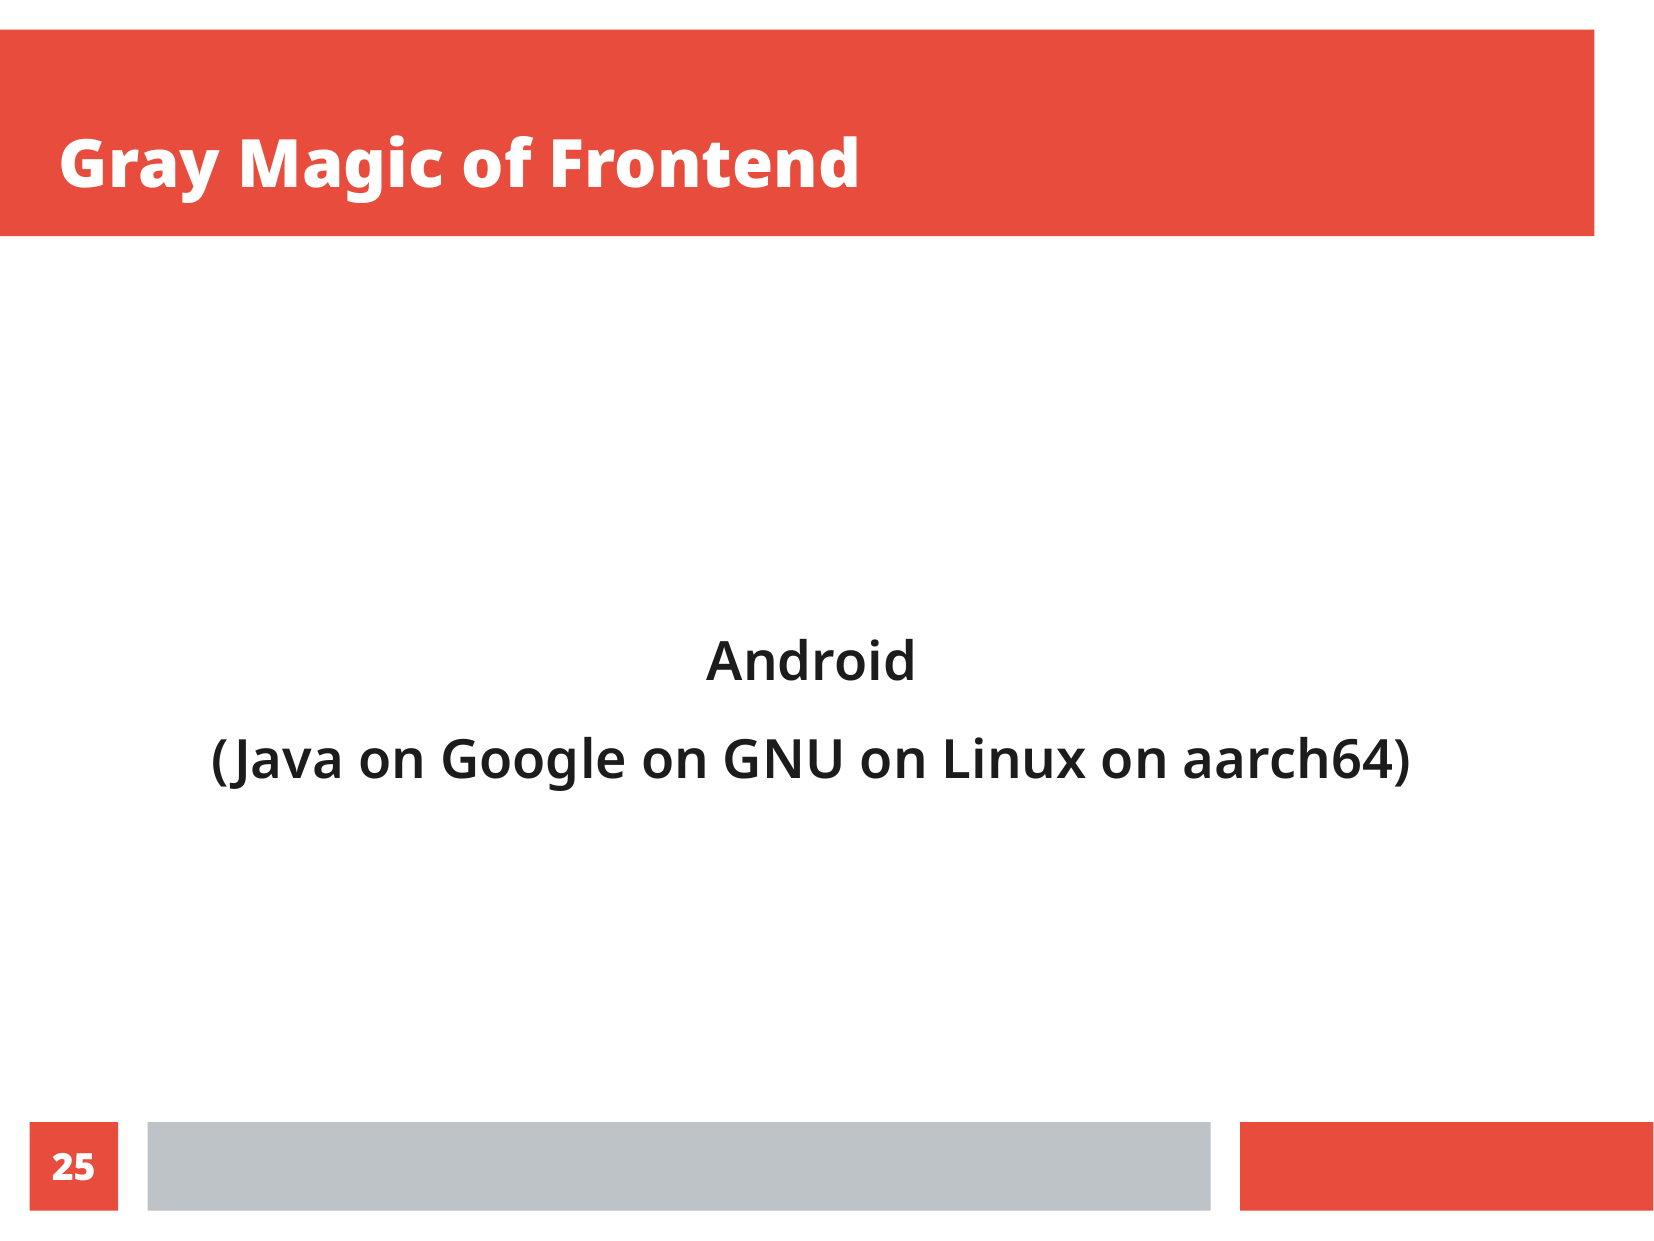

# Gray Magic of Frontend
Android
(Java on Google on GNU on Linux on aarch64)
25